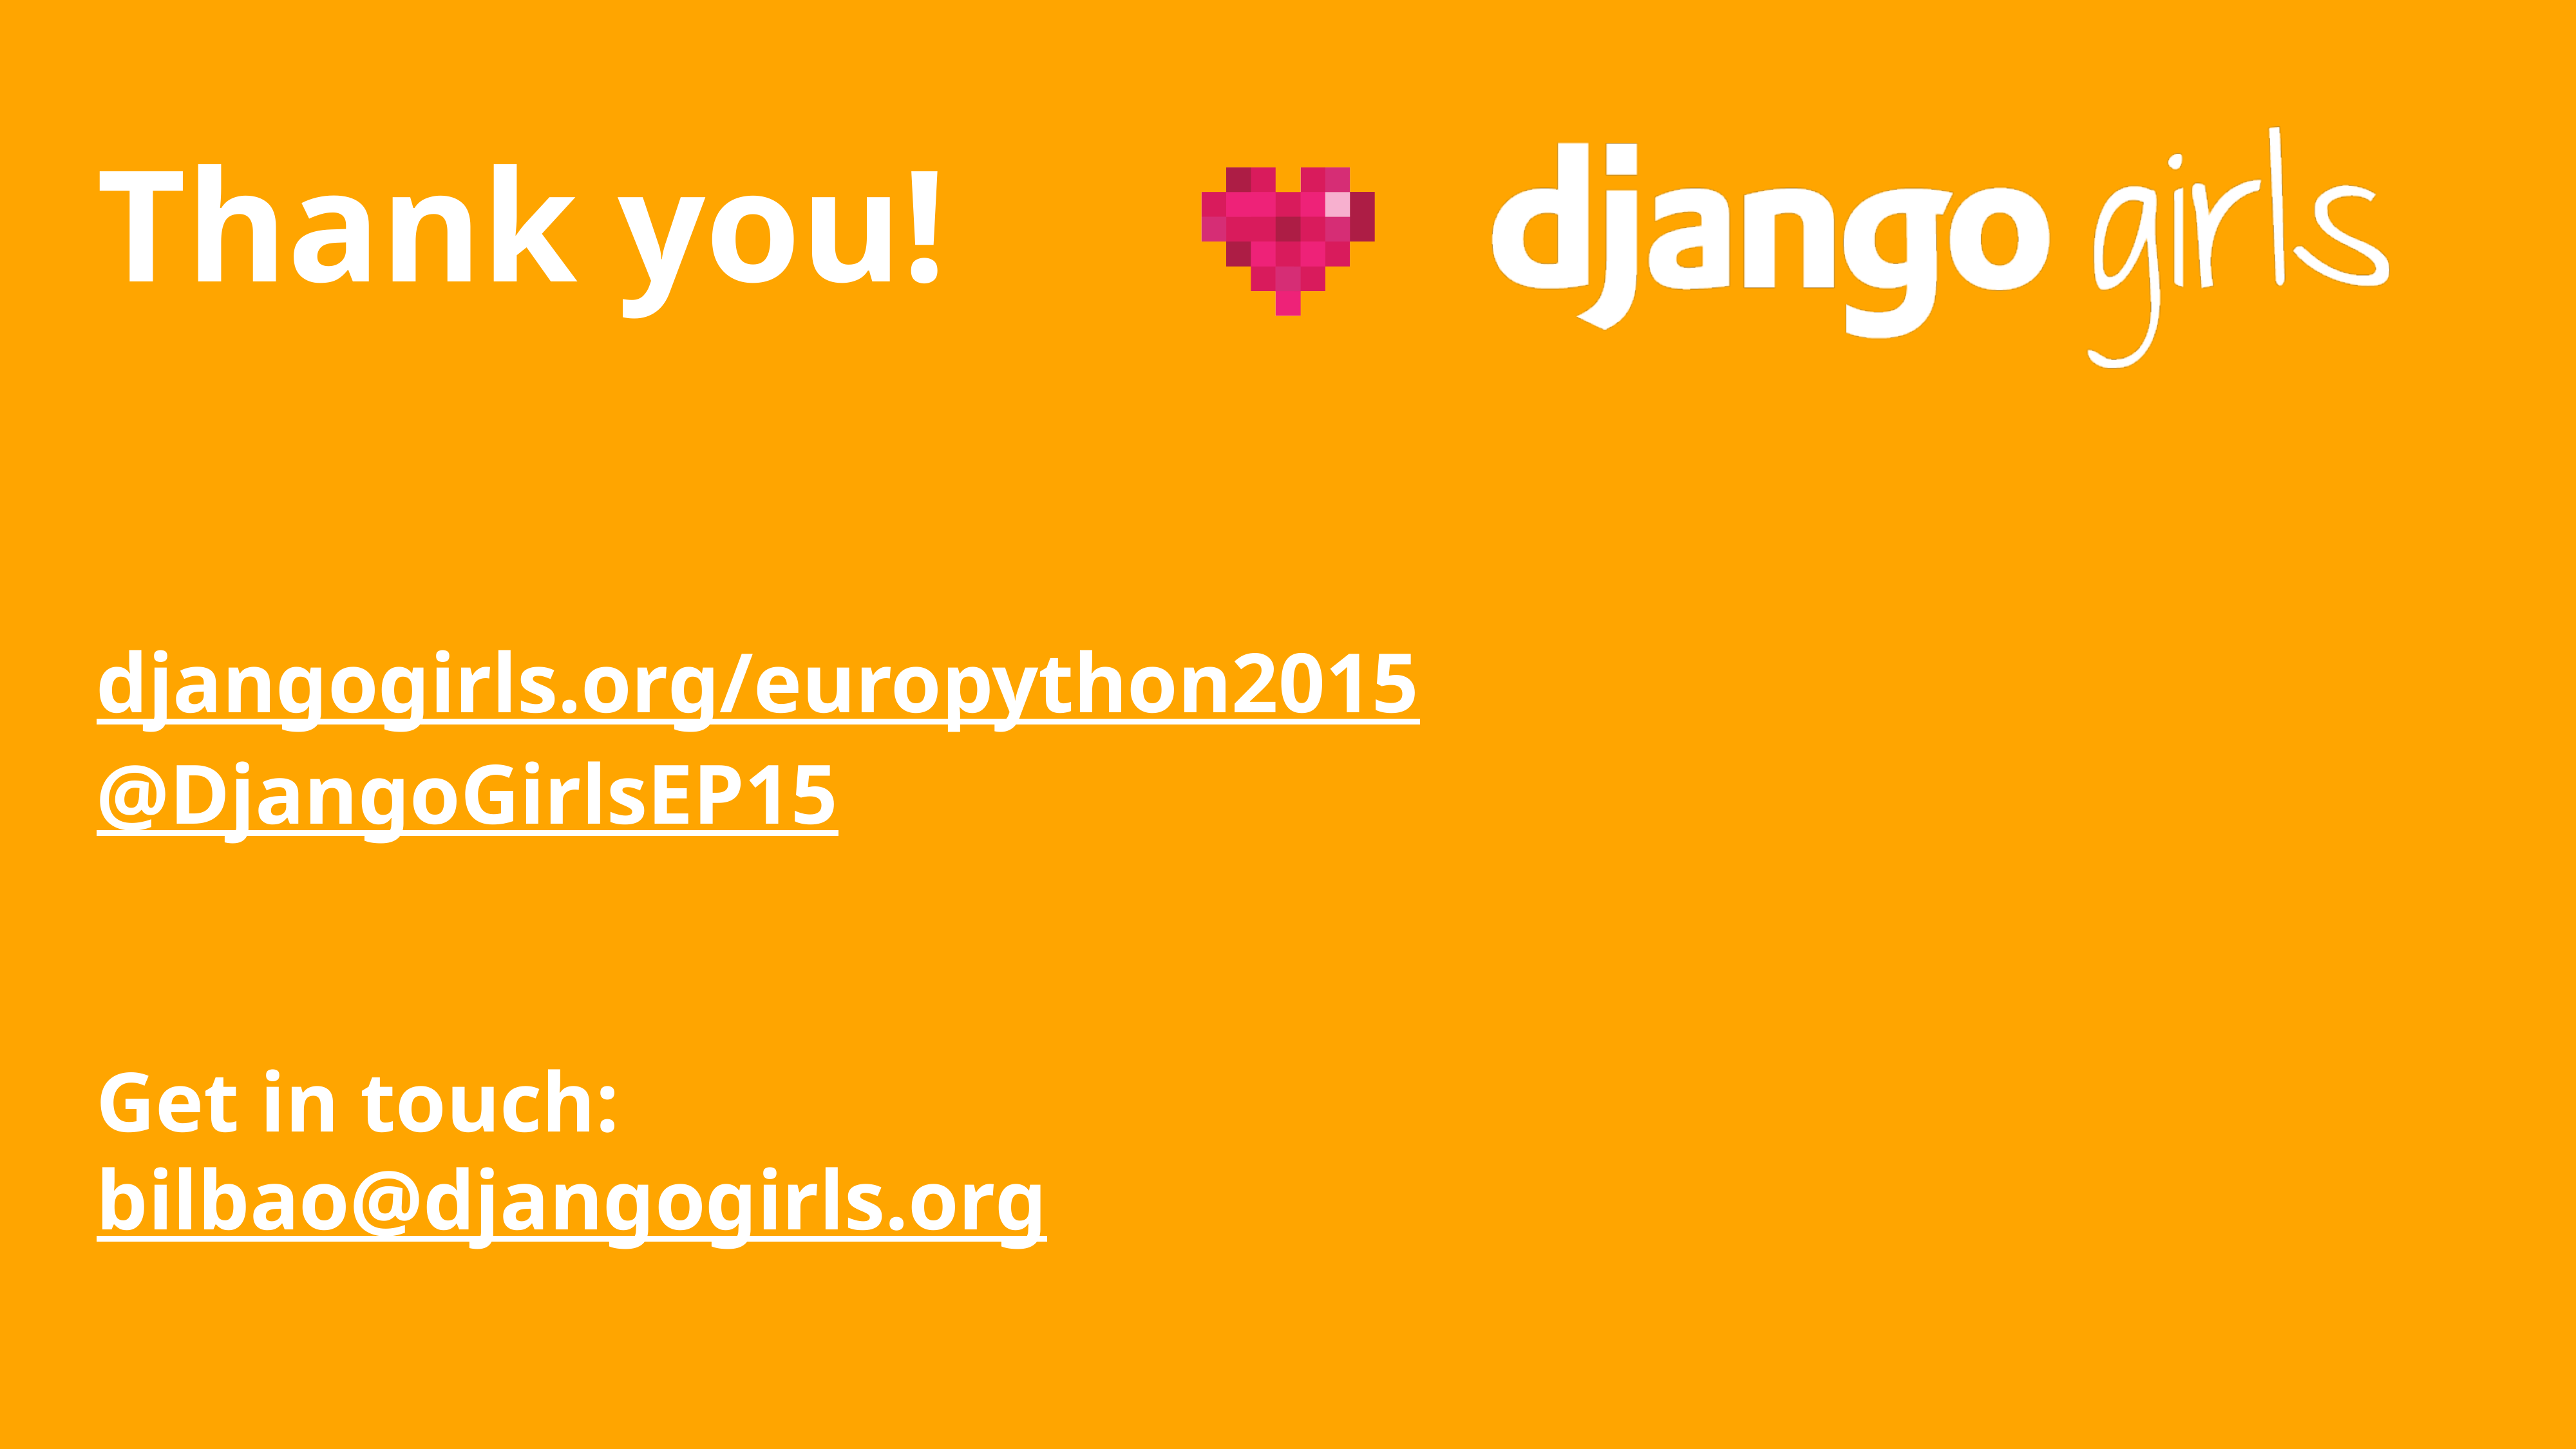

# Thank you!
djangogirls.org/europython2015
@DjangoGirlsEP15
Get in touch:
bilbao@djangogirls.org